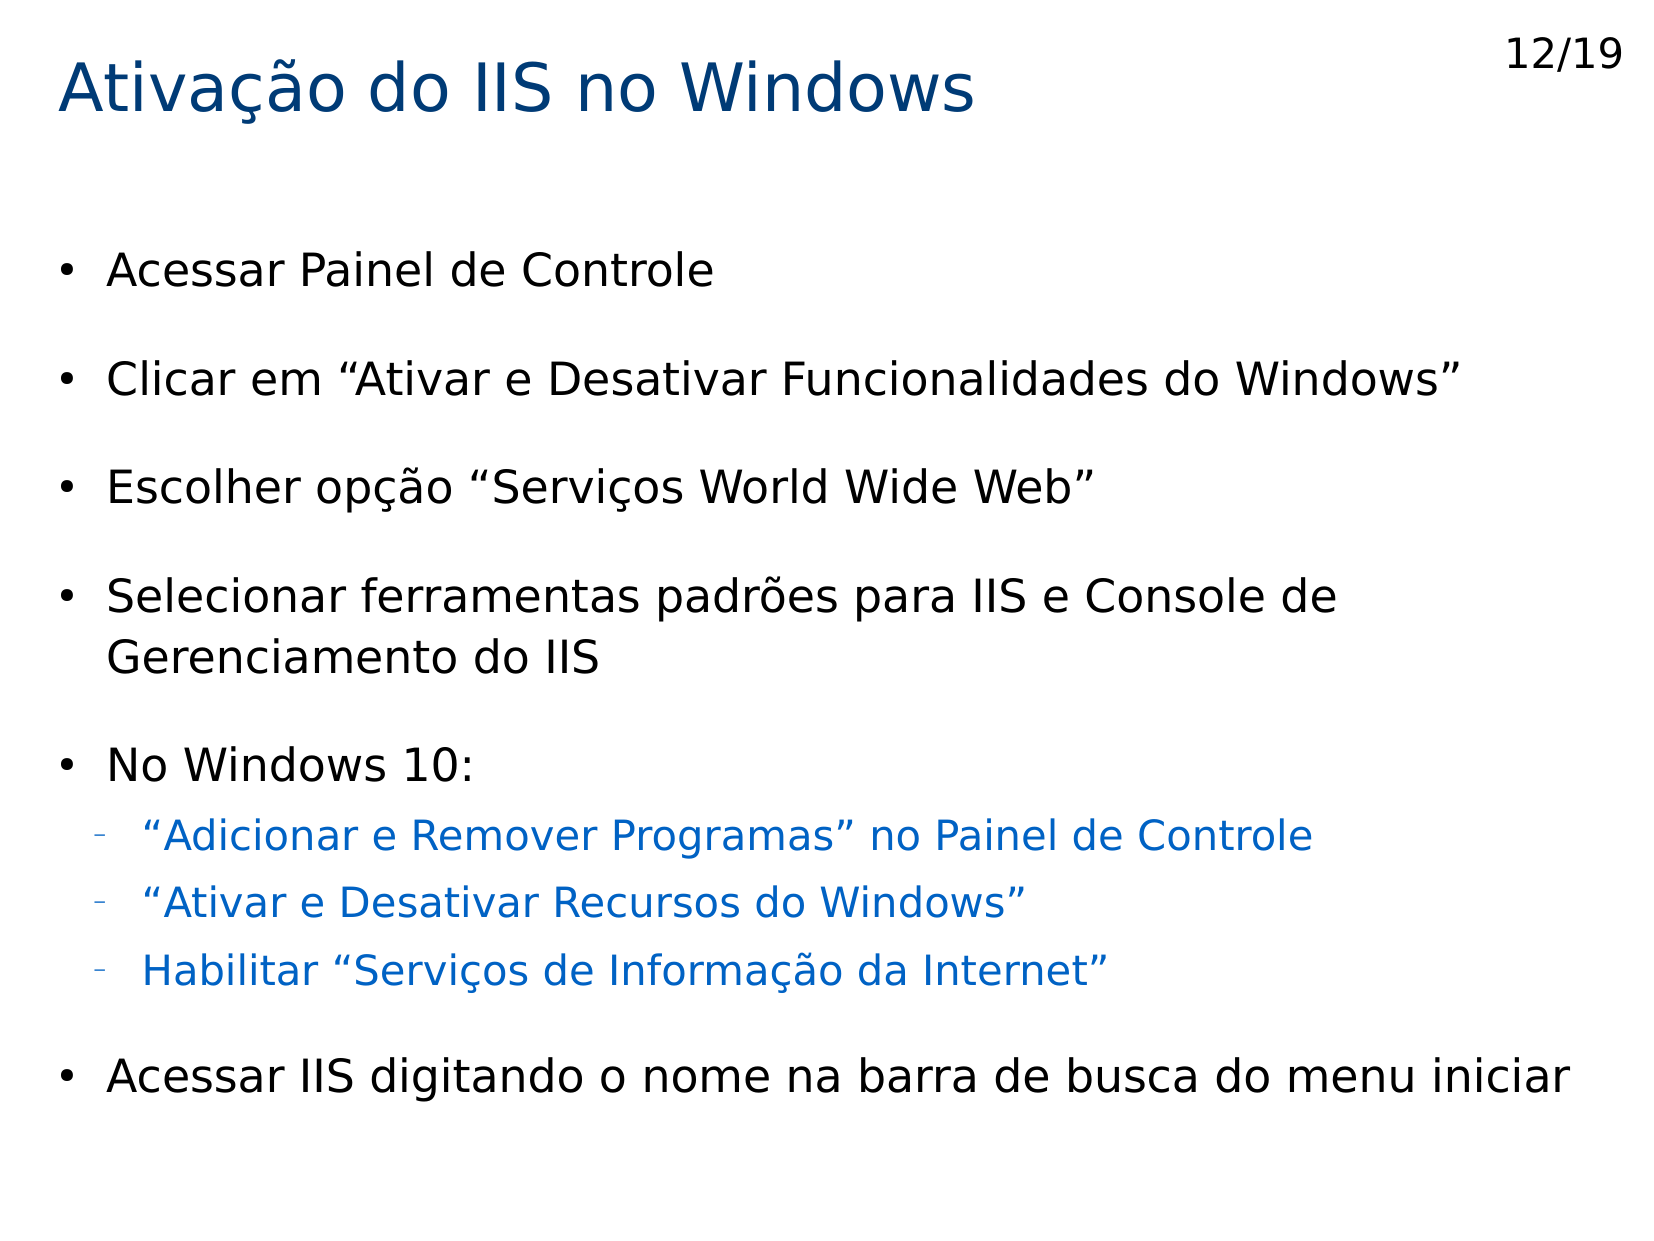

# Ativação do IIS no Windows
12
Acessar Painel de Controle
Clicar em “Ativar e Desativar Funcionalidades do Windows”
Escolher opção “Serviços World Wide Web”
Selecionar ferramentas padrões para IIS e Console de Gerenciamento do IIS
No Windows 10:
“Adicionar e Remover Programas” no Painel de Controle
“Ativar e Desativar Recursos do Windows”
Habilitar “Serviços de Informação da Internet”
Acessar IIS digitando o nome na barra de busca do menu iniciar